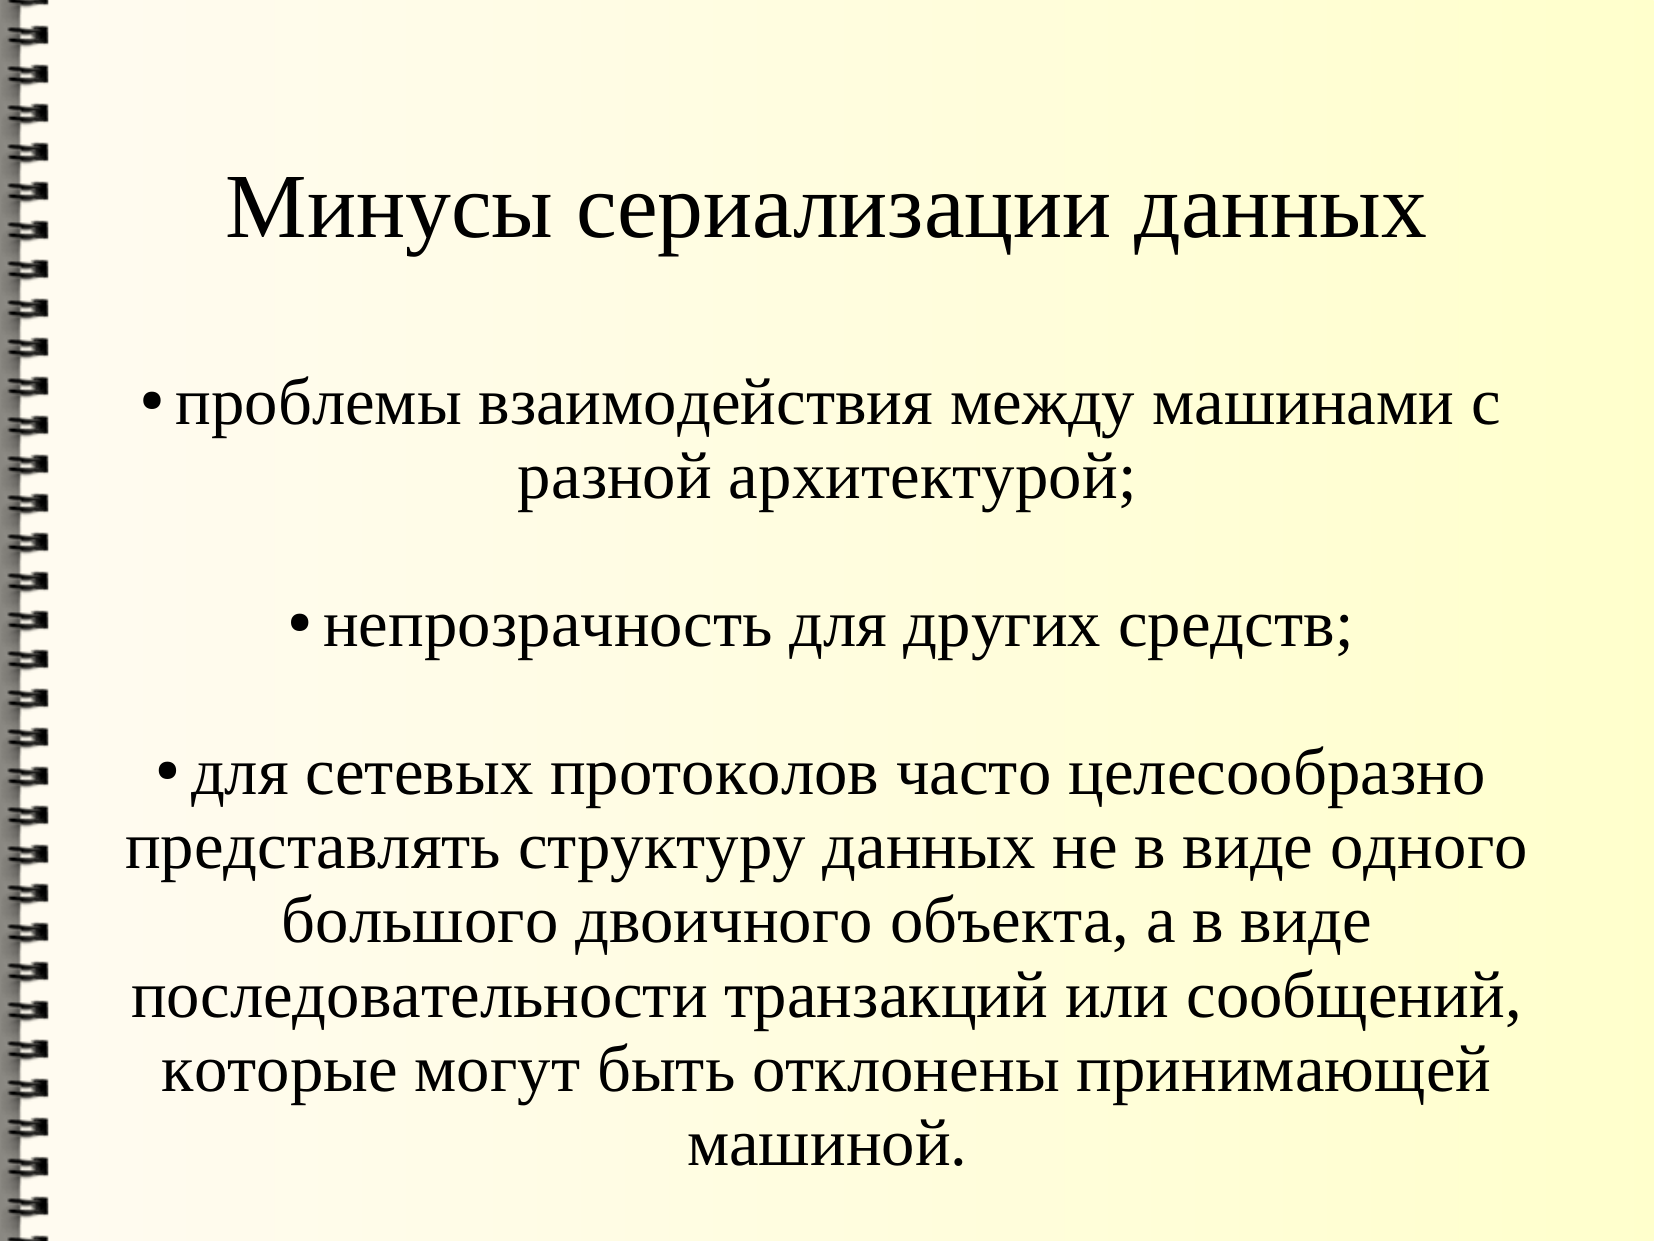

# Минусы сериализации данных
проблемы взаимодействия между машинами с разной архитектурой;
непрозрачность для других средств;
для сетевых протоколов часто целесообразно представлять структуру данных не в виде одного большого двоичного объекта, а в виде последовательности транзакций или сообщений, которые могут быть отклонены принимающей машиной.